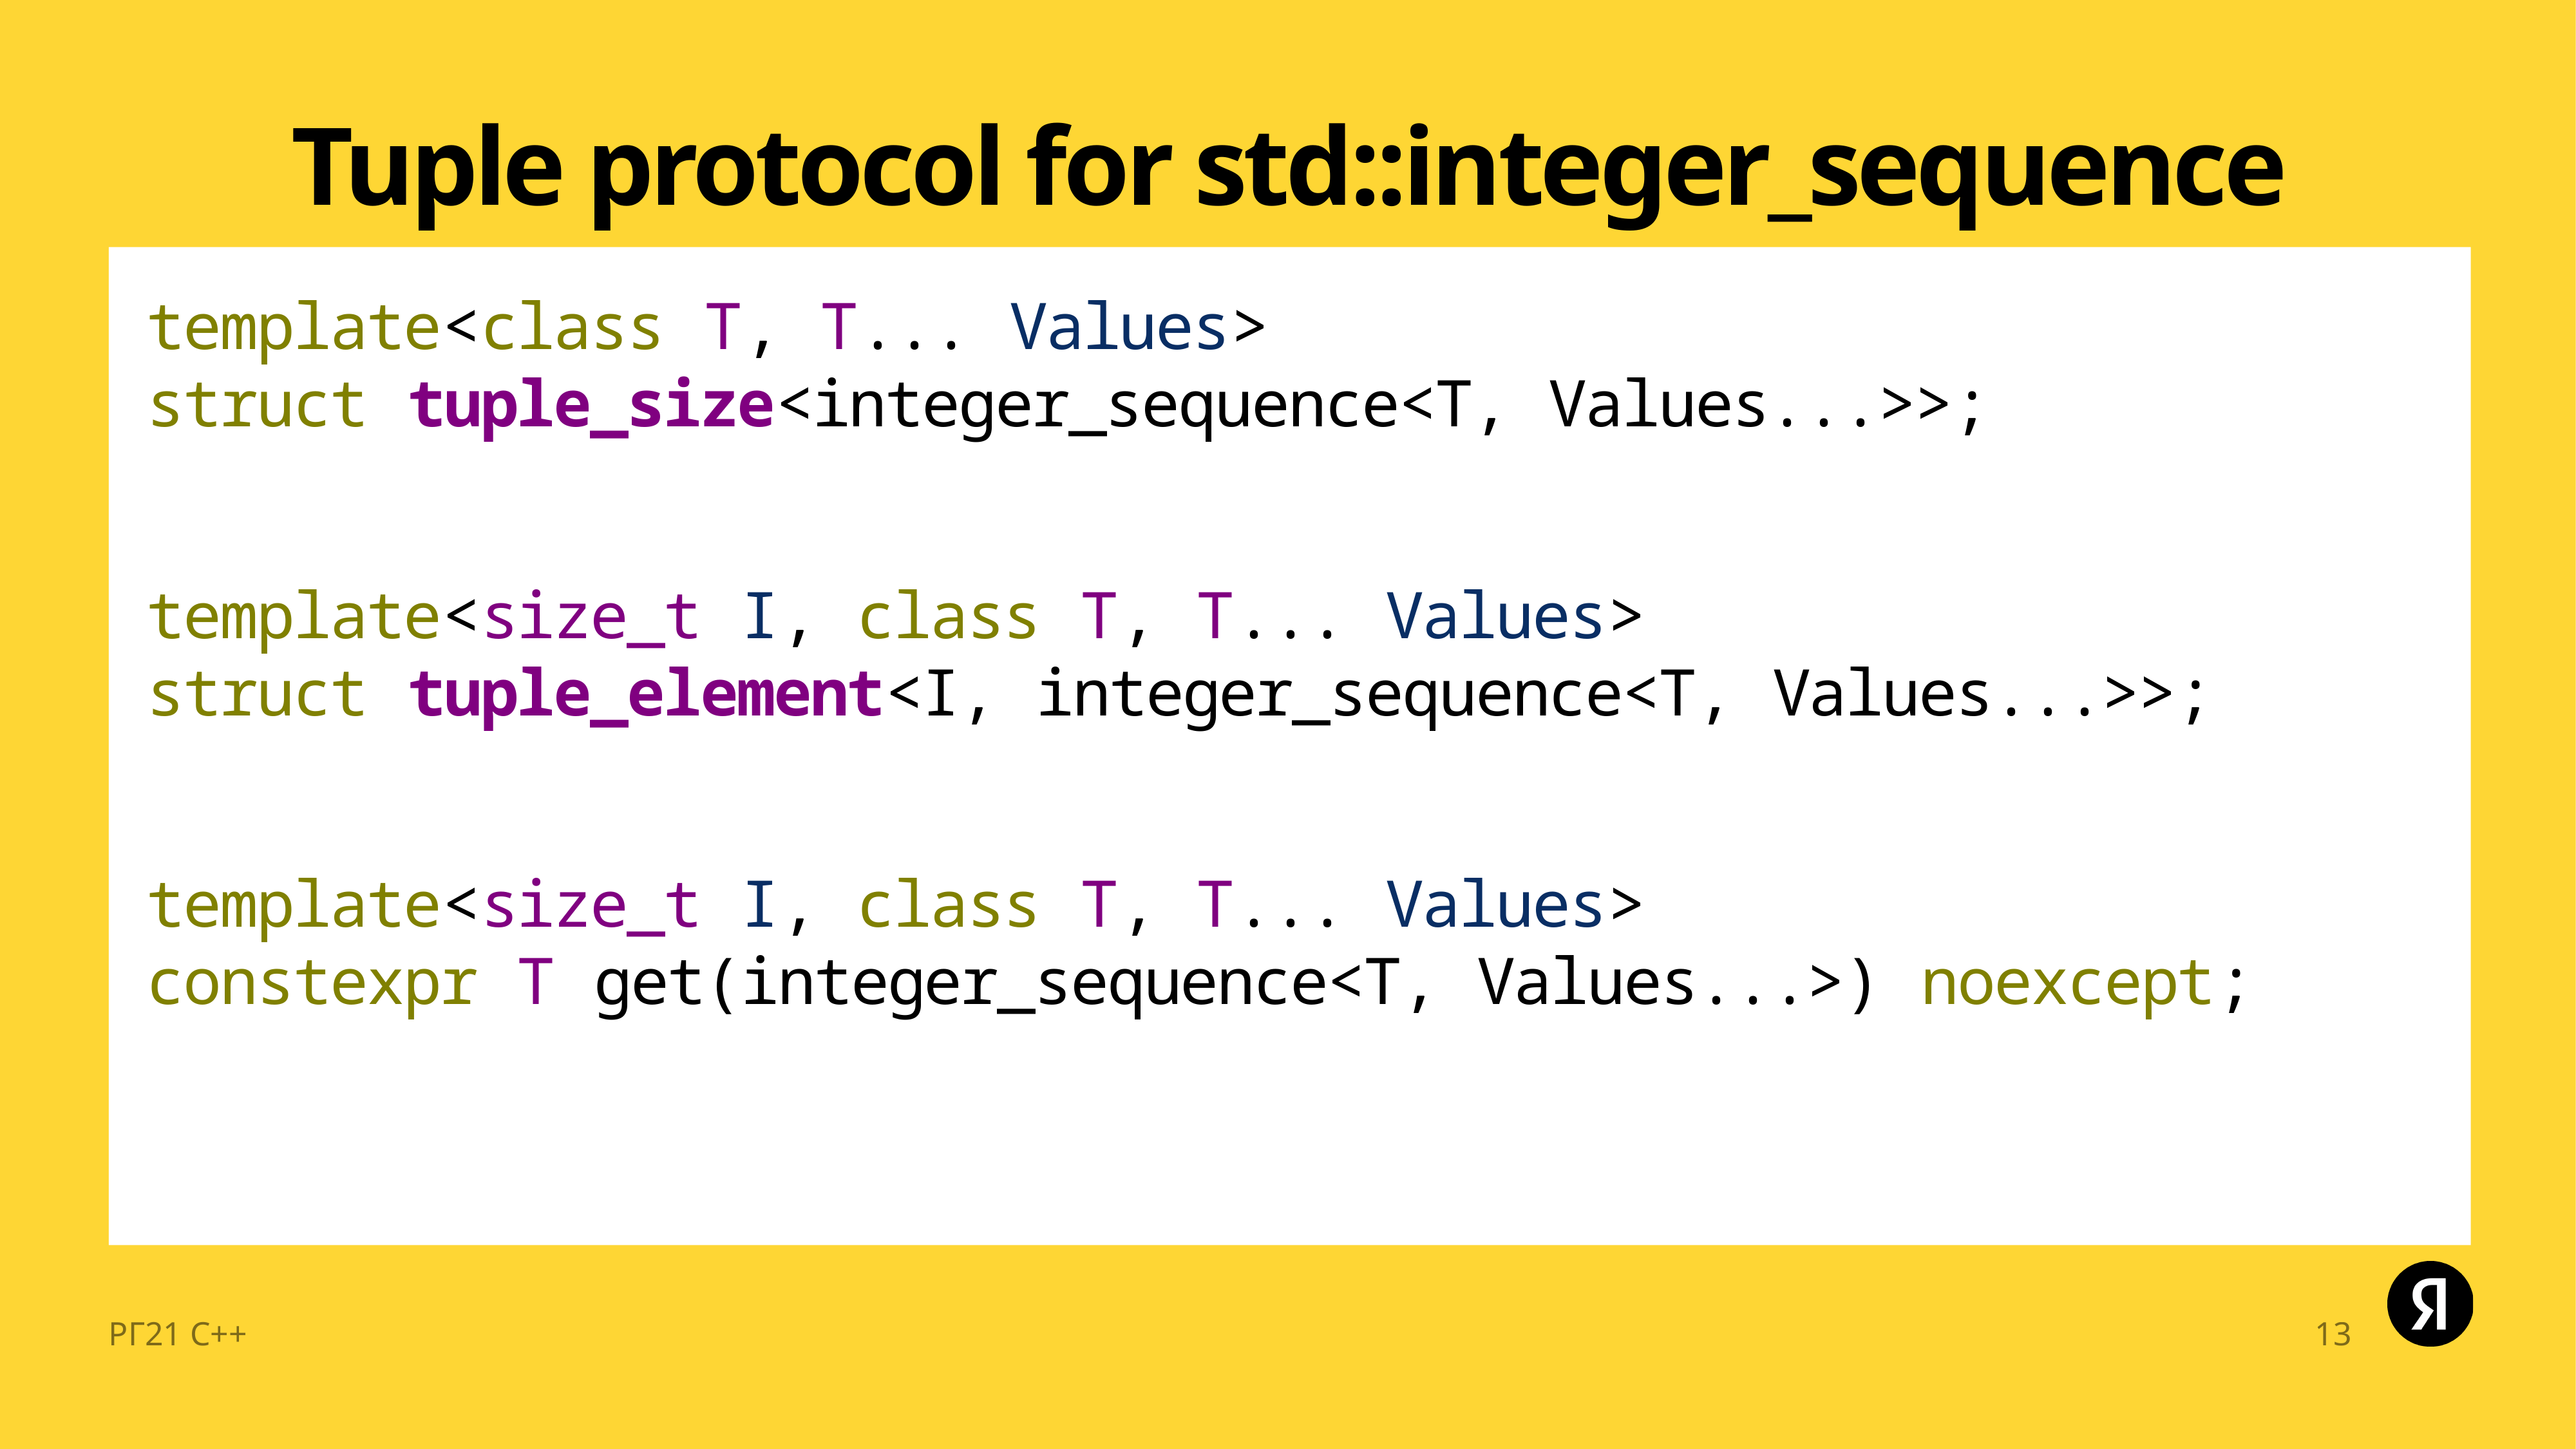

Tuple protocol for std::integer_sequence
# template<class T, T... Values>
struct tuple_size<integer_sequence<T, Values...>>;
template<size_t I, class T, T... Values>
struct tuple_element<I, integer_sequence<T, Values...>>;
template<size_t I, class T, T... Values>
constexpr T get(integer_sequence<T, Values...>) noexcept;
РГ21 C++
13